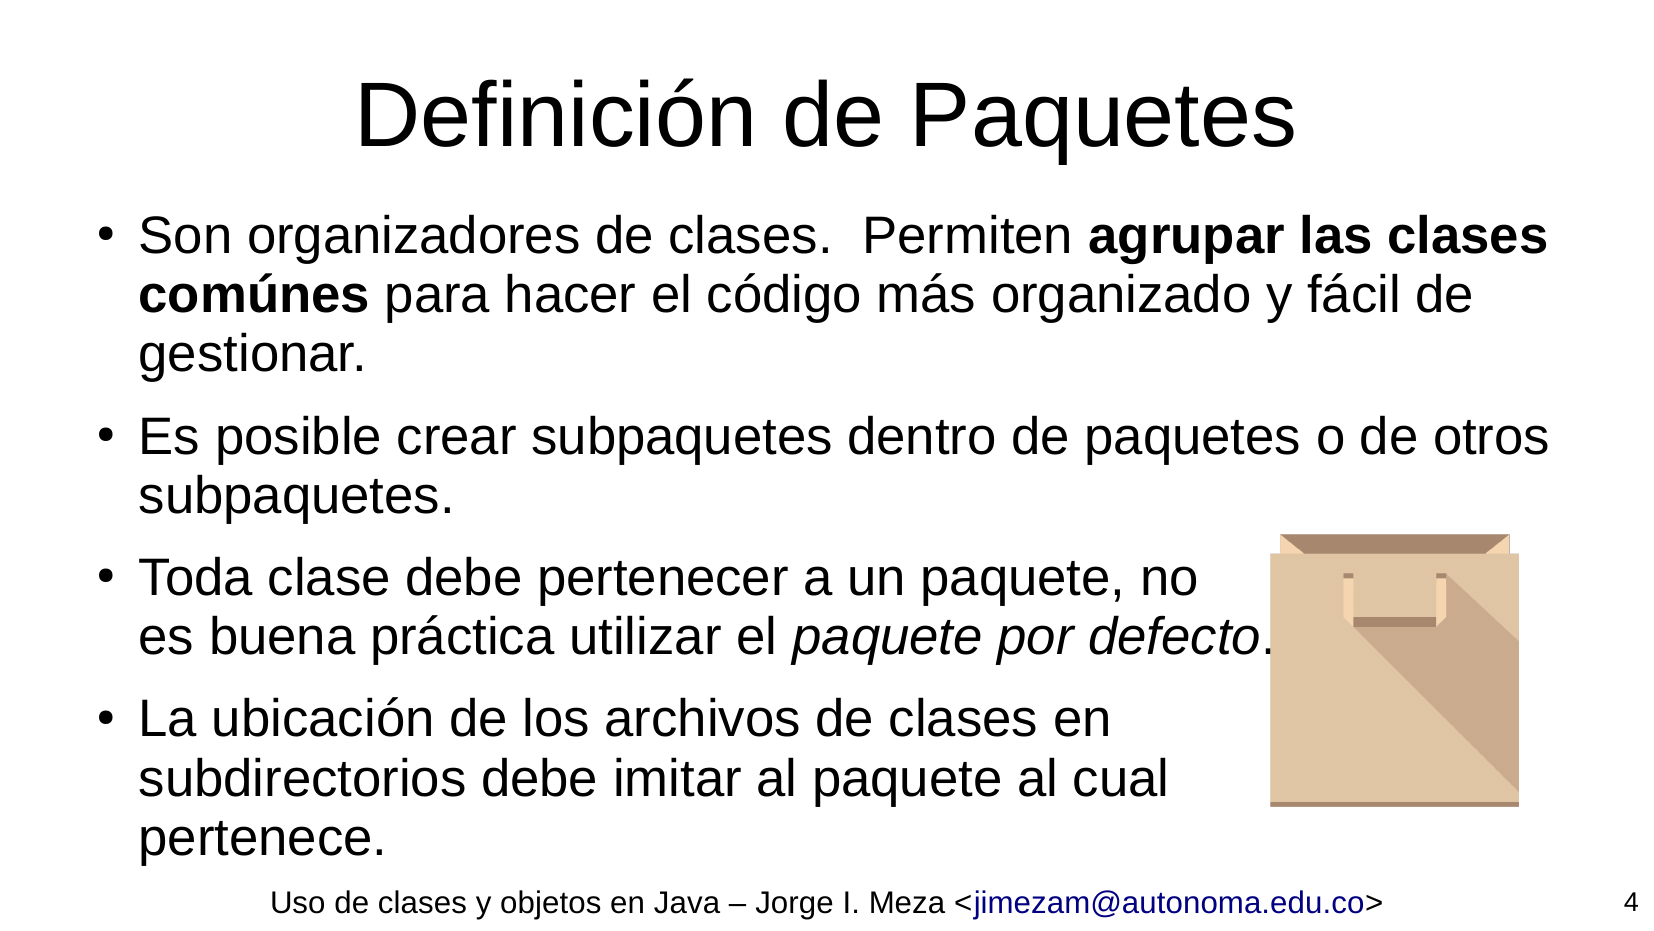

# Definición de Paquetes
Son organizadores de clases. Permiten agrupar las clases comúnes para hacer el código más organizado y fácil de gestionar.
Es posible crear subpaquetes dentro de paquetes o de otros subpaquetes.
Toda clase debe pertenecer a un paquete, no
es buena práctica utilizar el paquete por defecto.
La ubicación de los archivos de clases en
subdirectorios debe imitar al paquete al cual
pertenece.